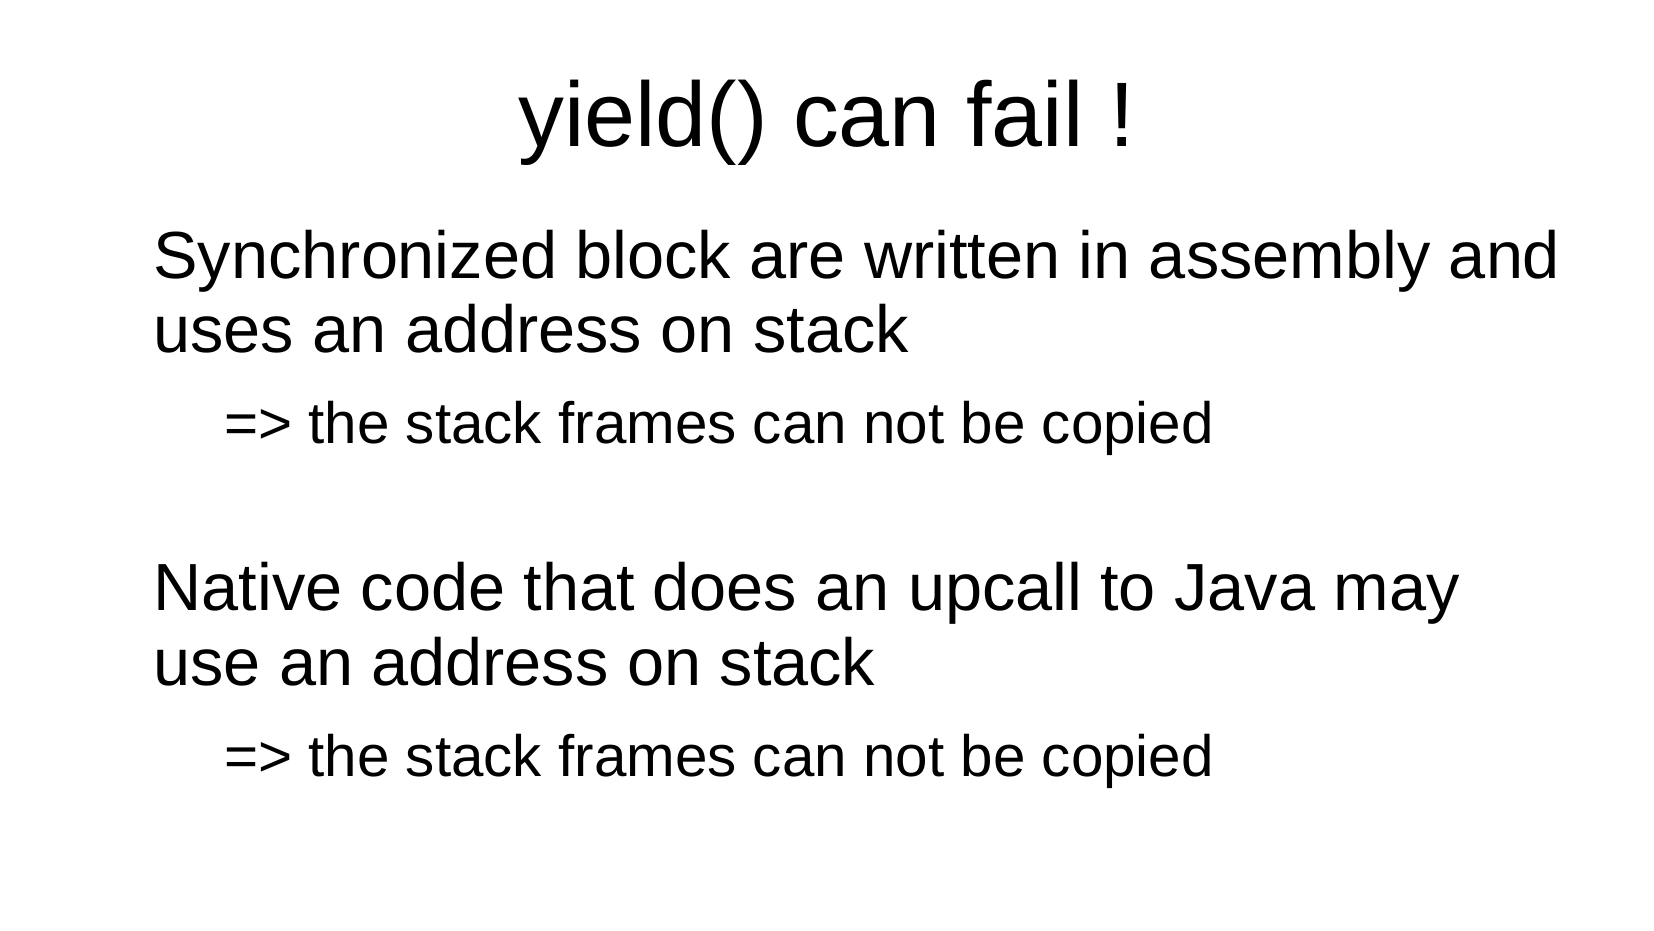

# yield() can fail !
Synchronized block are written in assembly and uses an address on stack
=> the stack frames can not be copied
Native code that does an upcall to Java may use an address on stack
=> the stack frames can not be copied